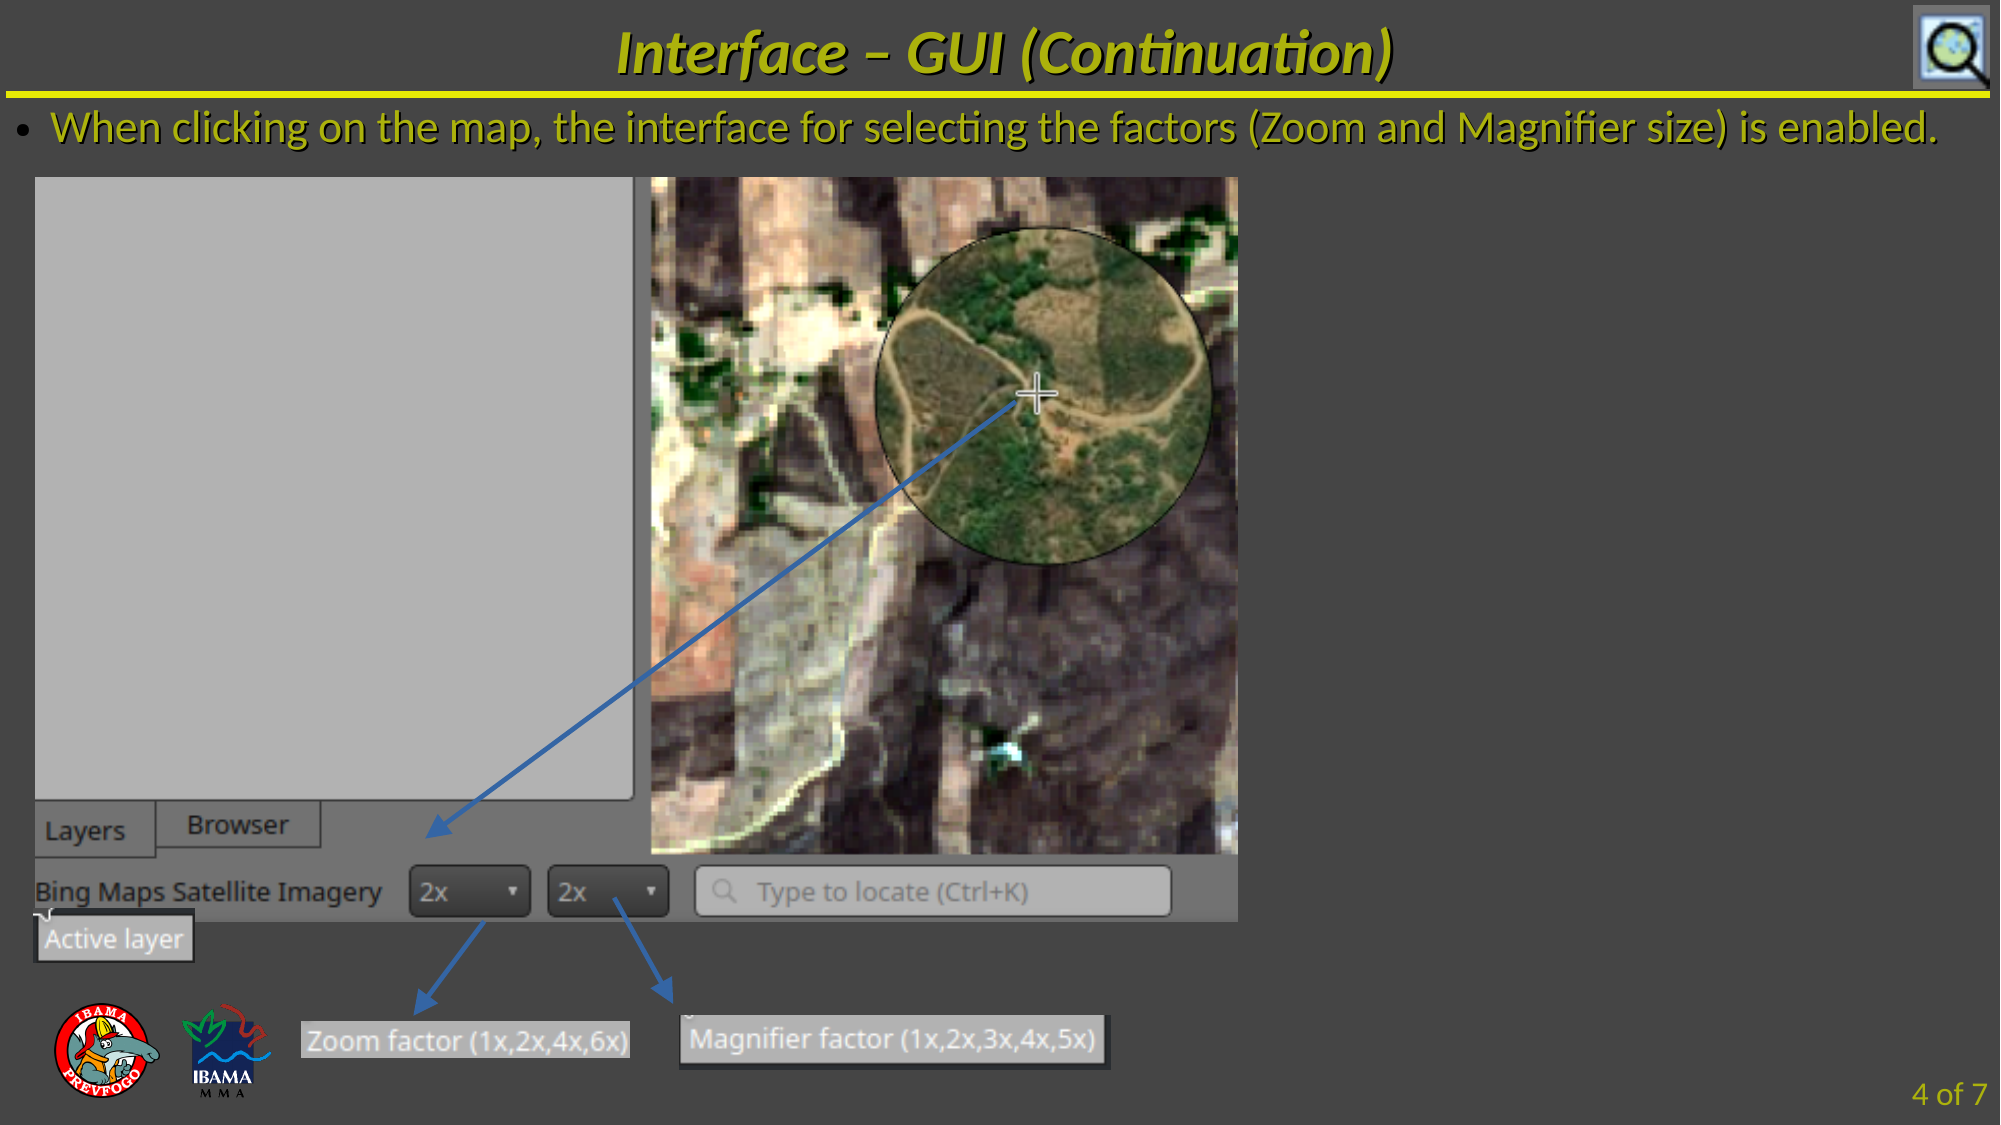

# Interface – GUI (Continuation)
When clicking on the map, the interface for selecting the factors (Zoom and Magnifier size) is enabled.
 of 7